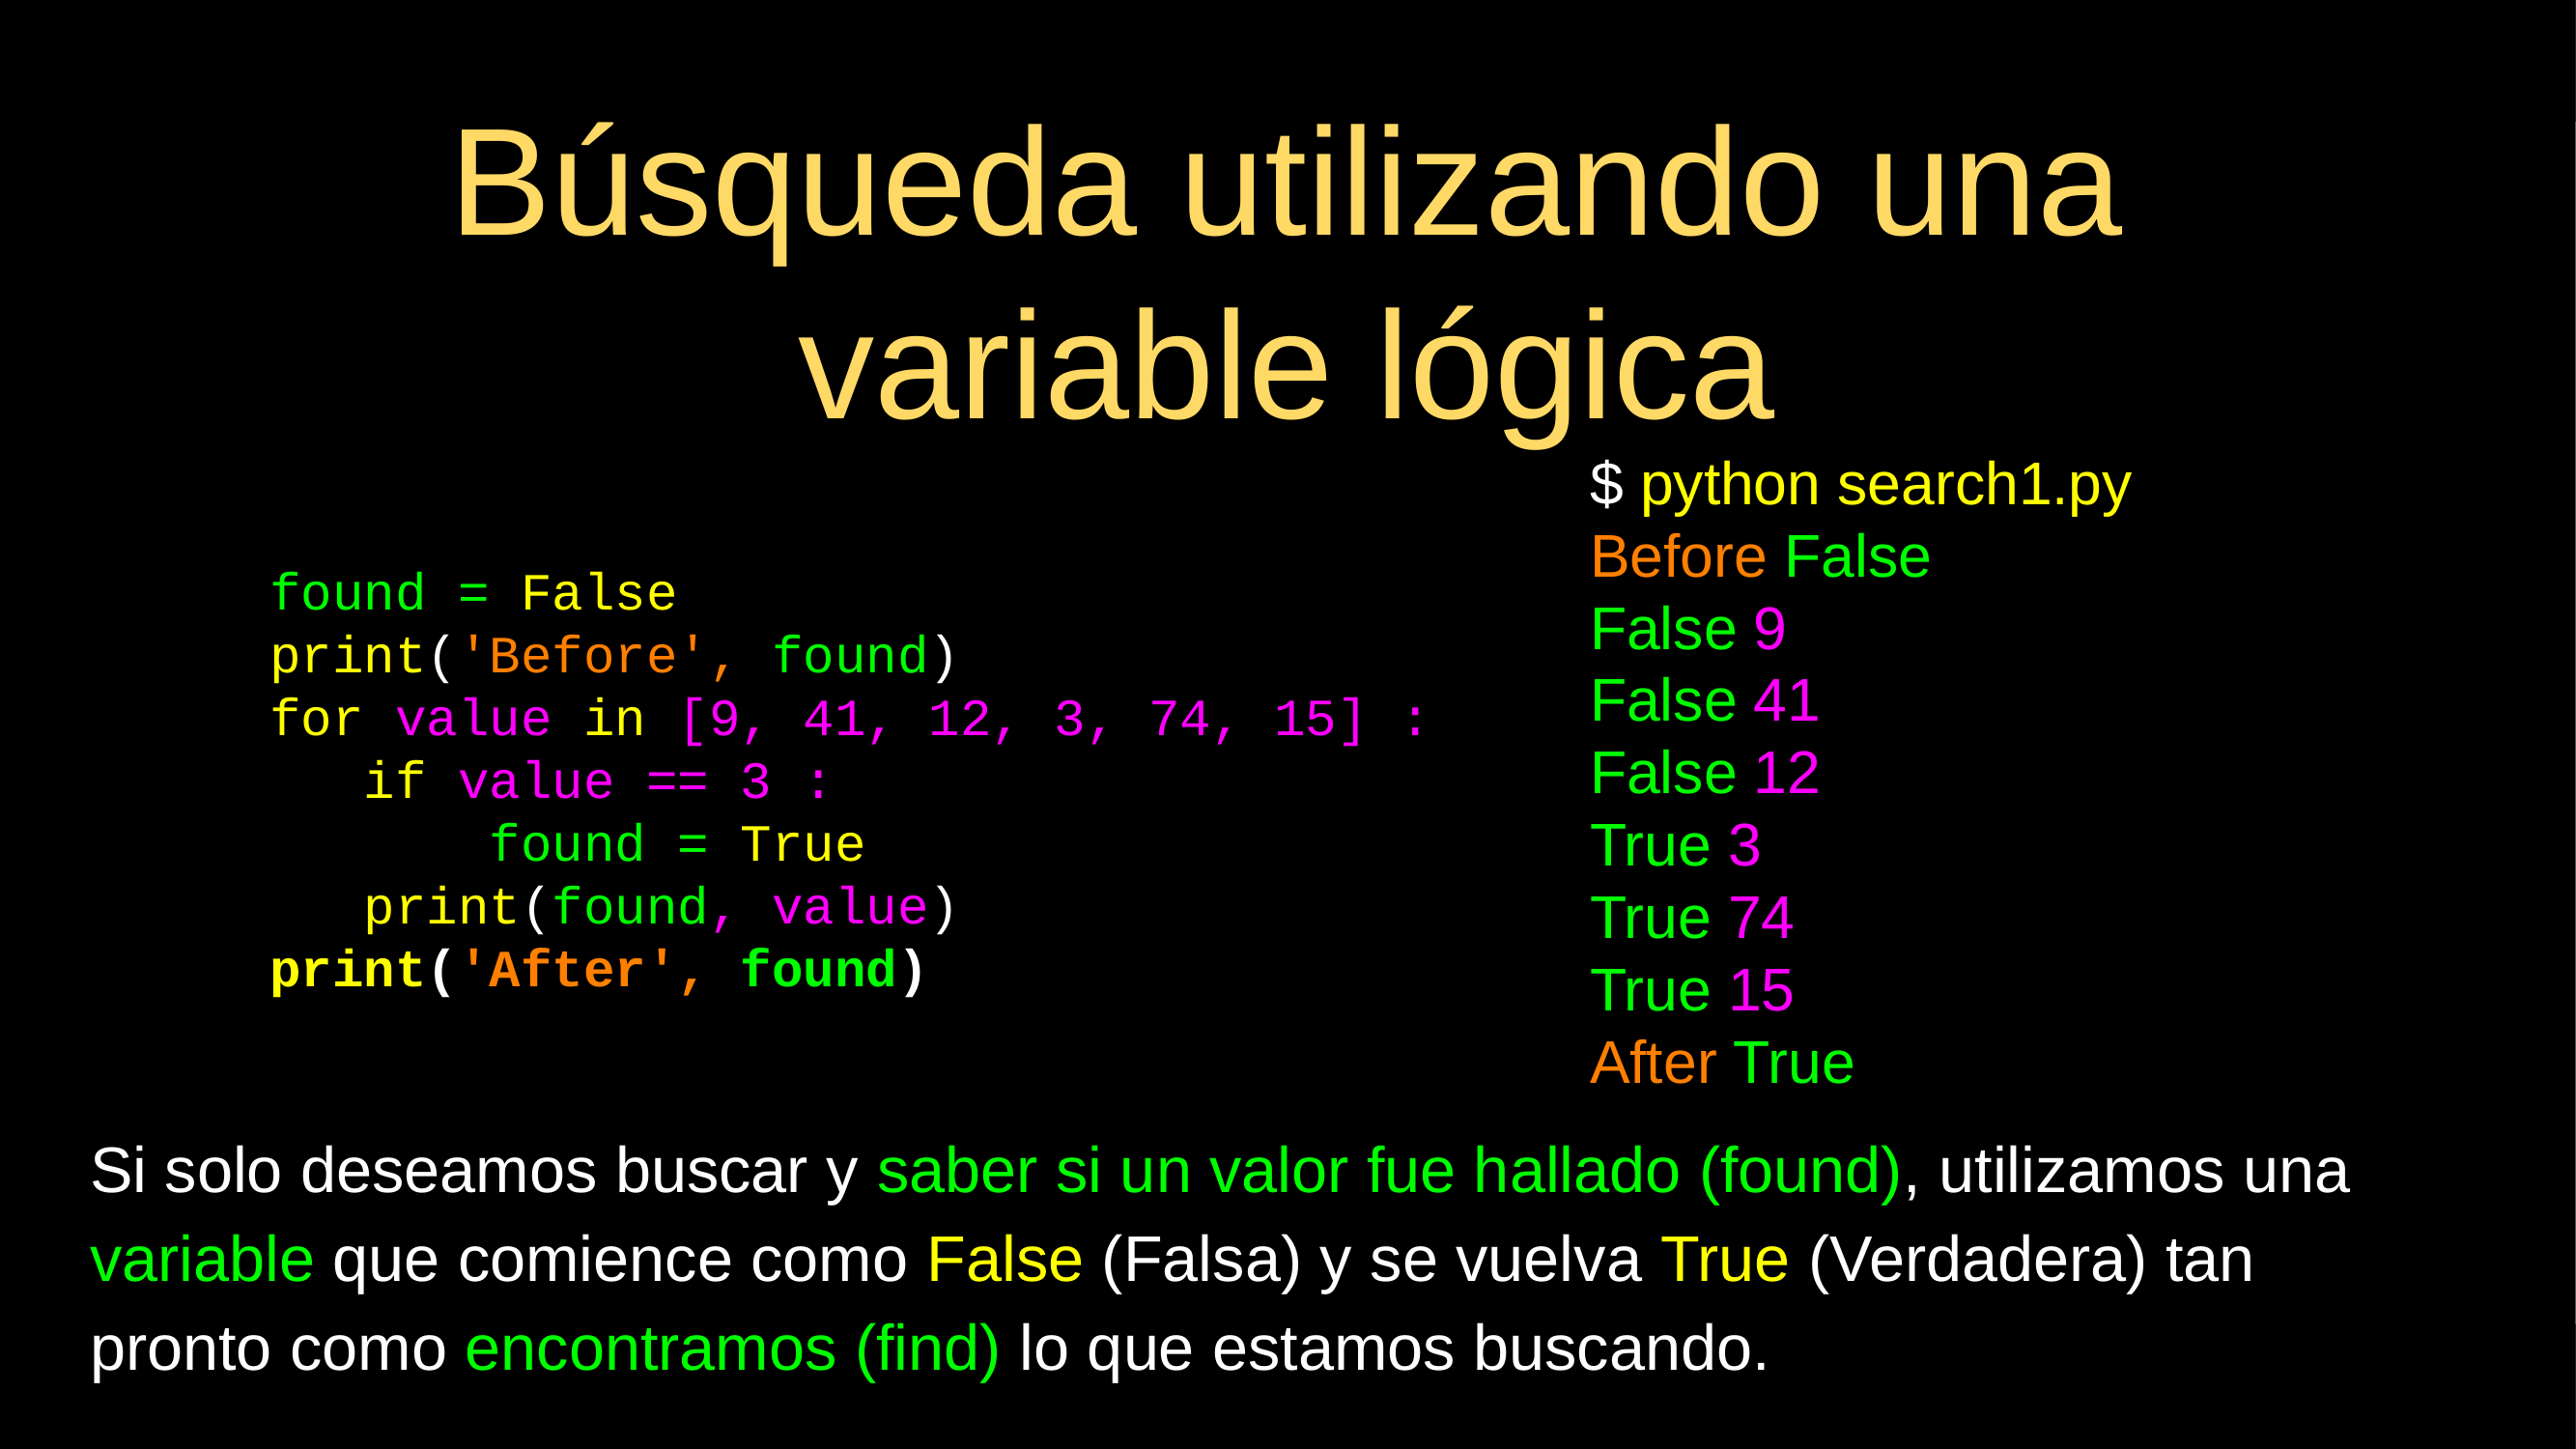

# Búsqueda utilizando una variable lógica
$ python search1.py
Before False
False 9
False 41
False 12
True 3
True 74
True 15
After True
found = False
print('Before', found)
for value in [9, 41, 12, 3, 74, 15] :
 if value == 3 :
 found = True
 print(found, value)
print('After', found)
Si solo deseamos buscar y saber si un valor fue hallado (found), utilizamos una variable que comience como False (Falsa) y se vuelva True (Verdadera) tan pronto como encontramos (find) lo que estamos buscando.